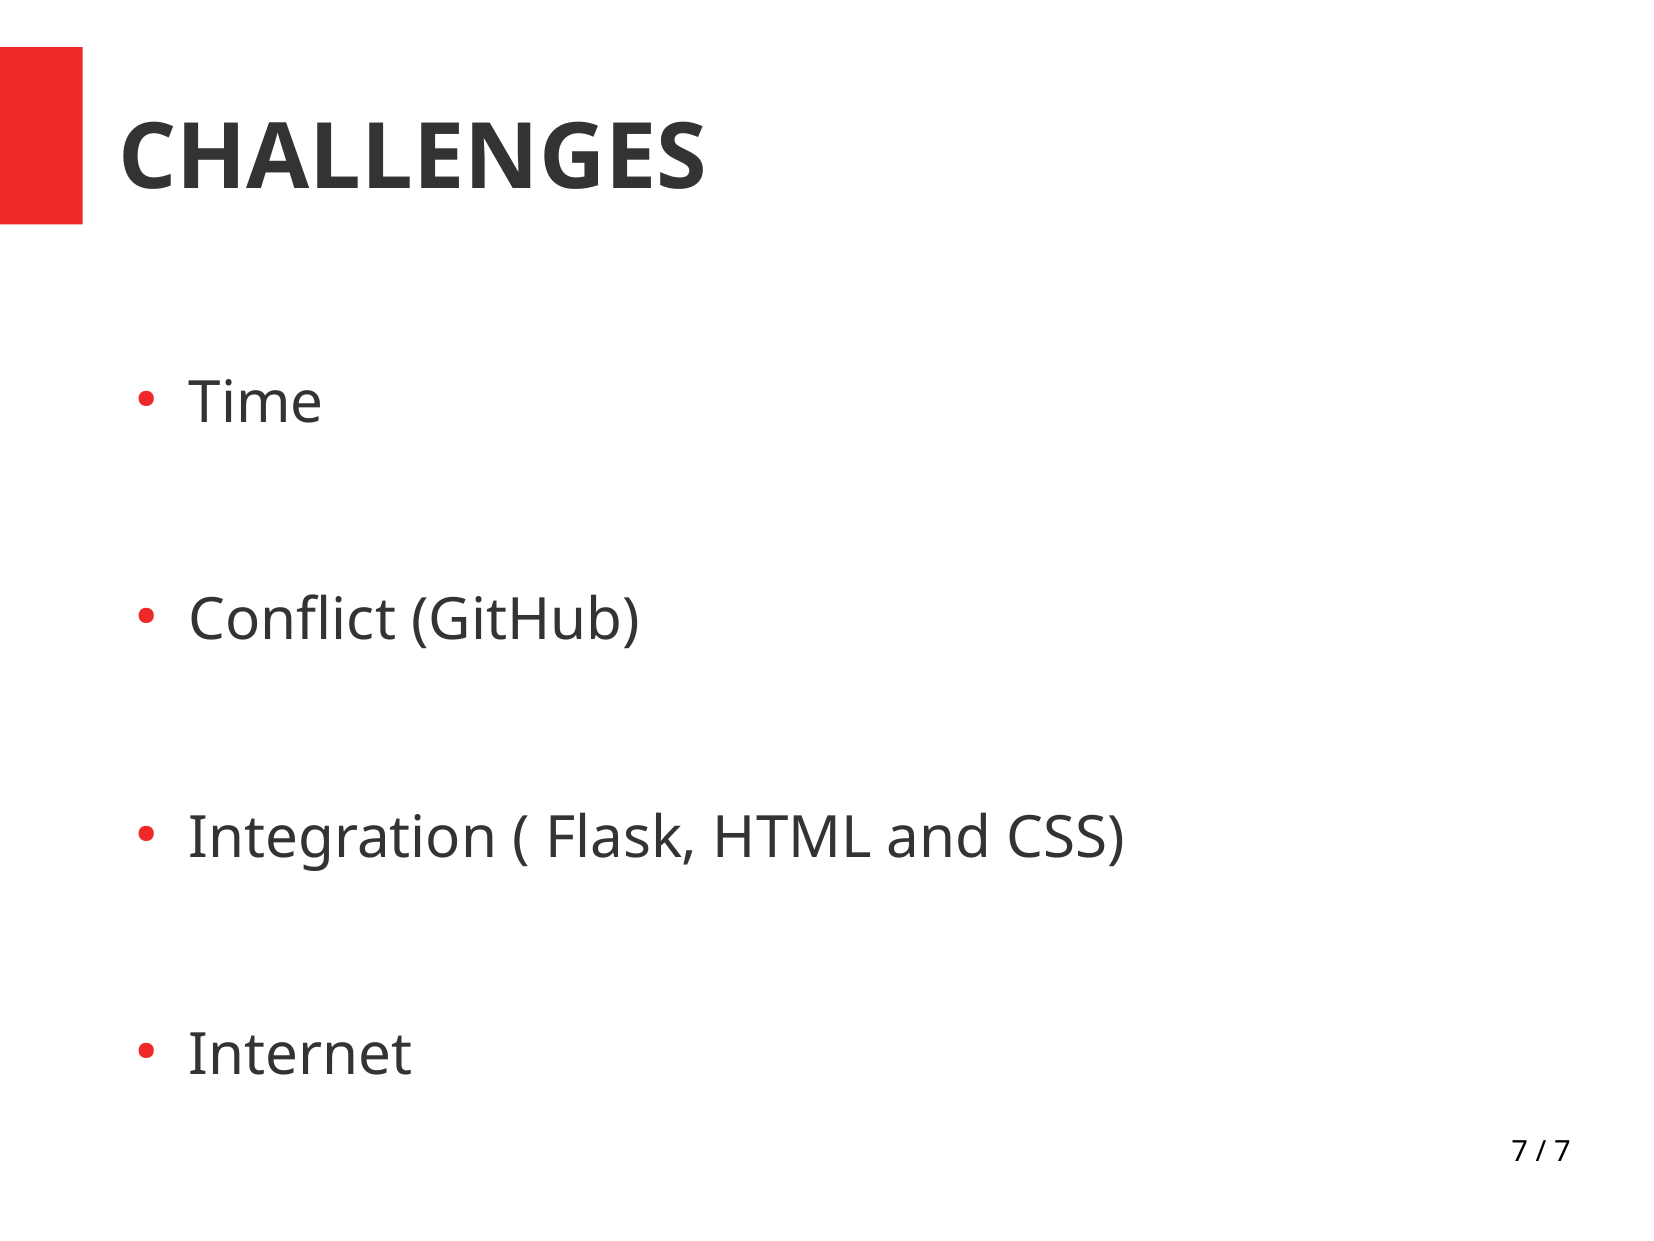

# CHALLENGES
Time
Conflict (GitHub)
Integration ( Flask, HTML and CSS)
Internet
7